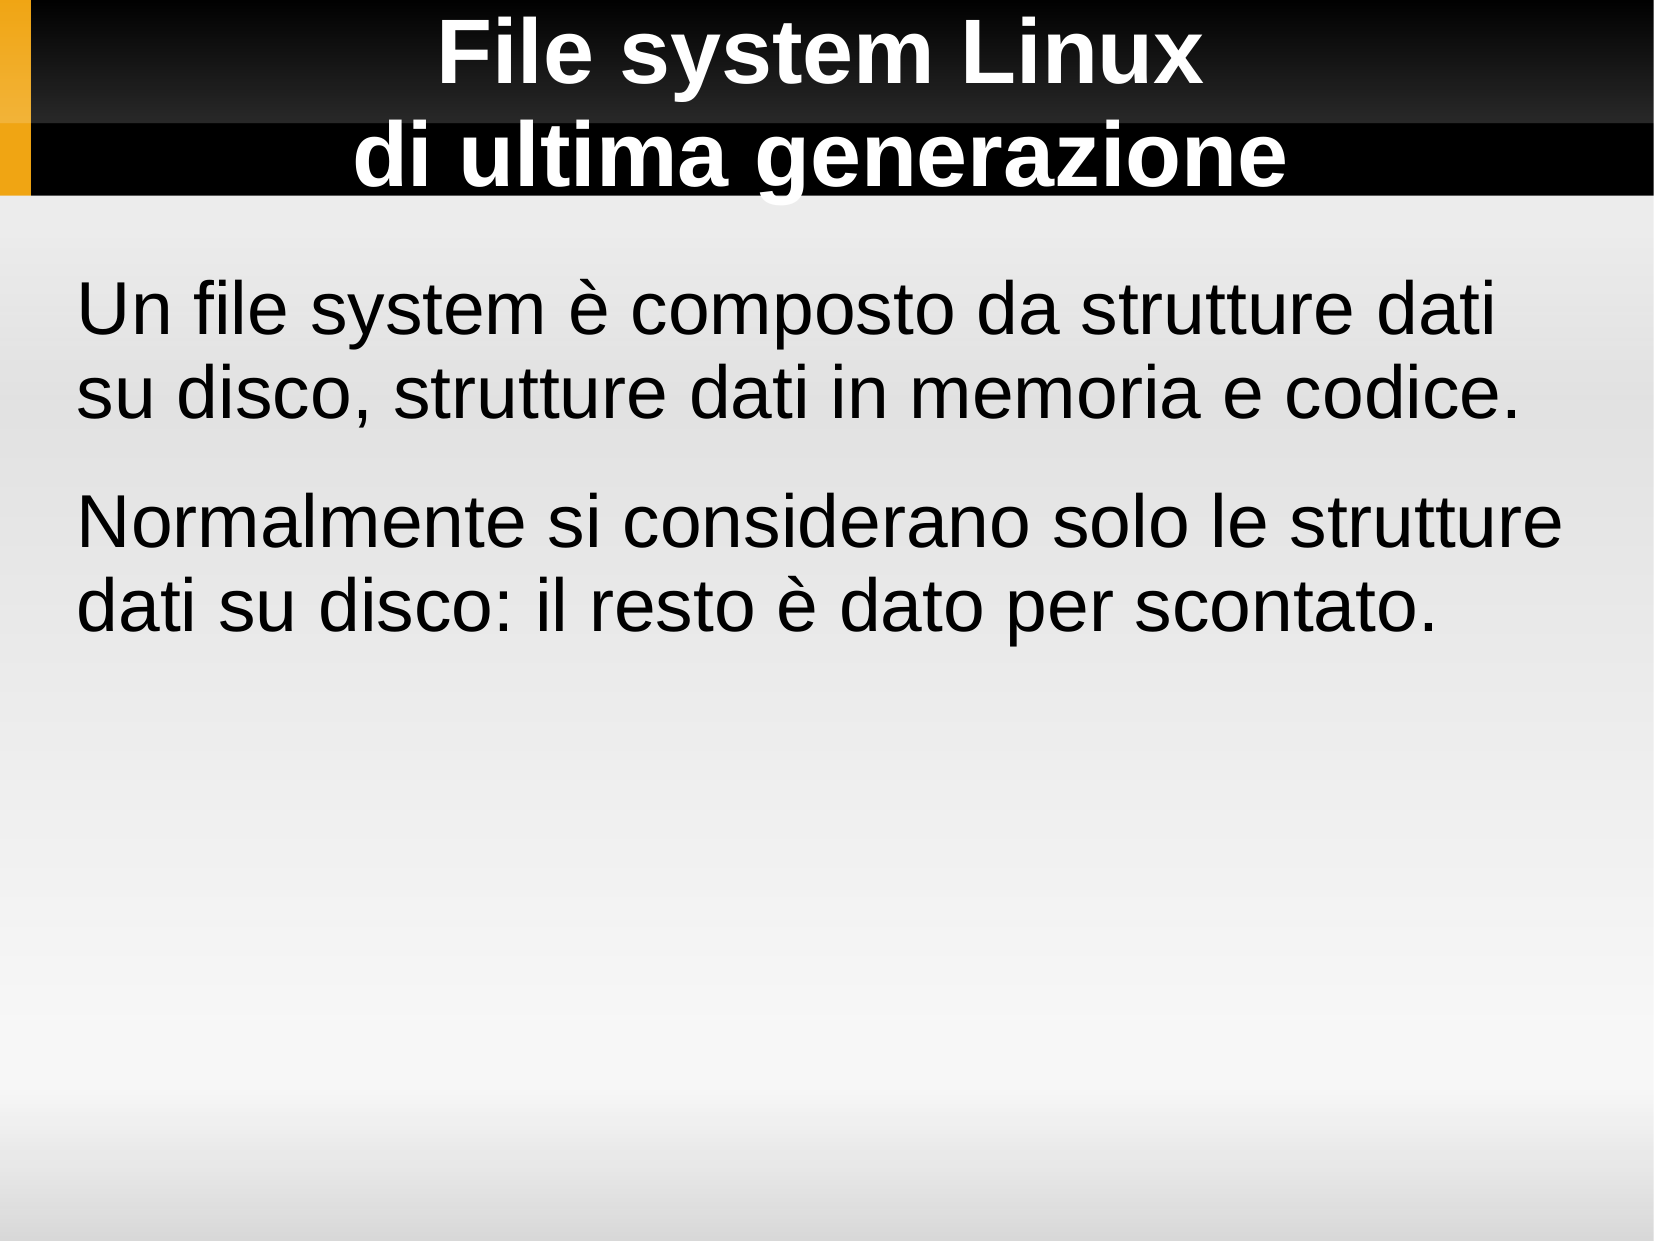

# File system Linux di ultima generazione
Un file system è composto da strutture dati
su disco, strutture dati in memoria e codice.
Normalmente si considerano solo le strutture dati su disco: il resto è dato per scontato.